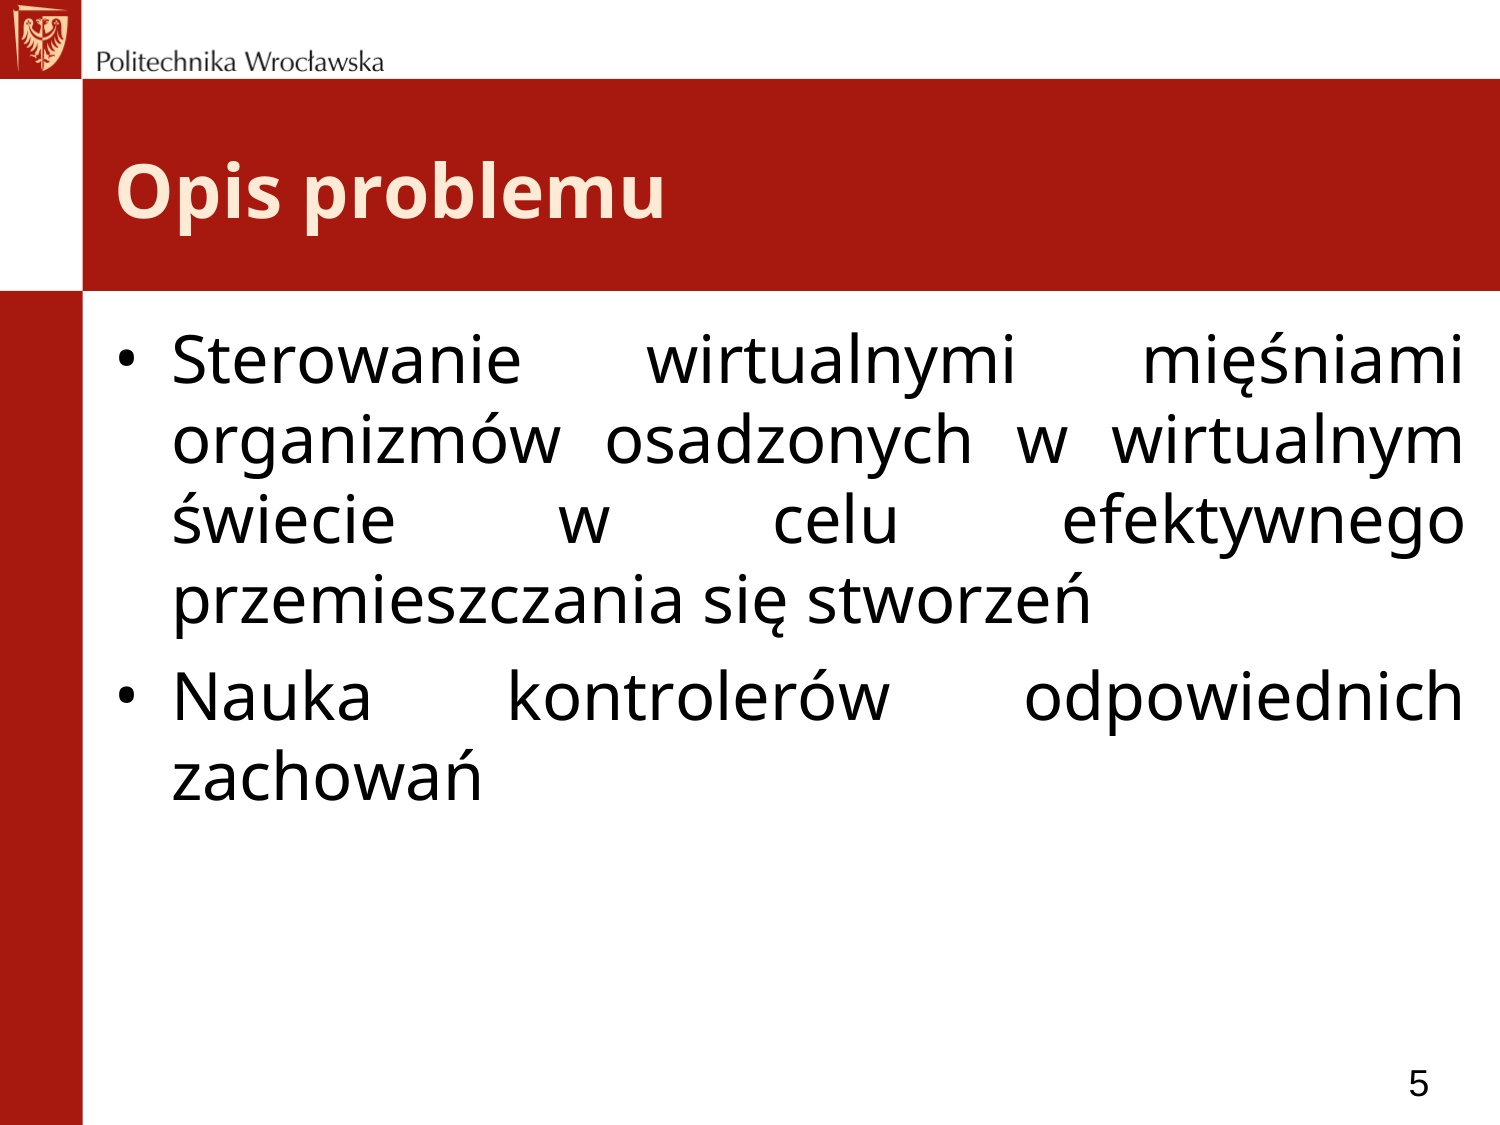

# Opis problemu
Sterowanie wirtualnymi mięśniami organizmów osadzonych w wirtualnym świecie w celu efektywnego przemieszczania się stworzeń
Nauka kontrolerów odpowiednich zachowań